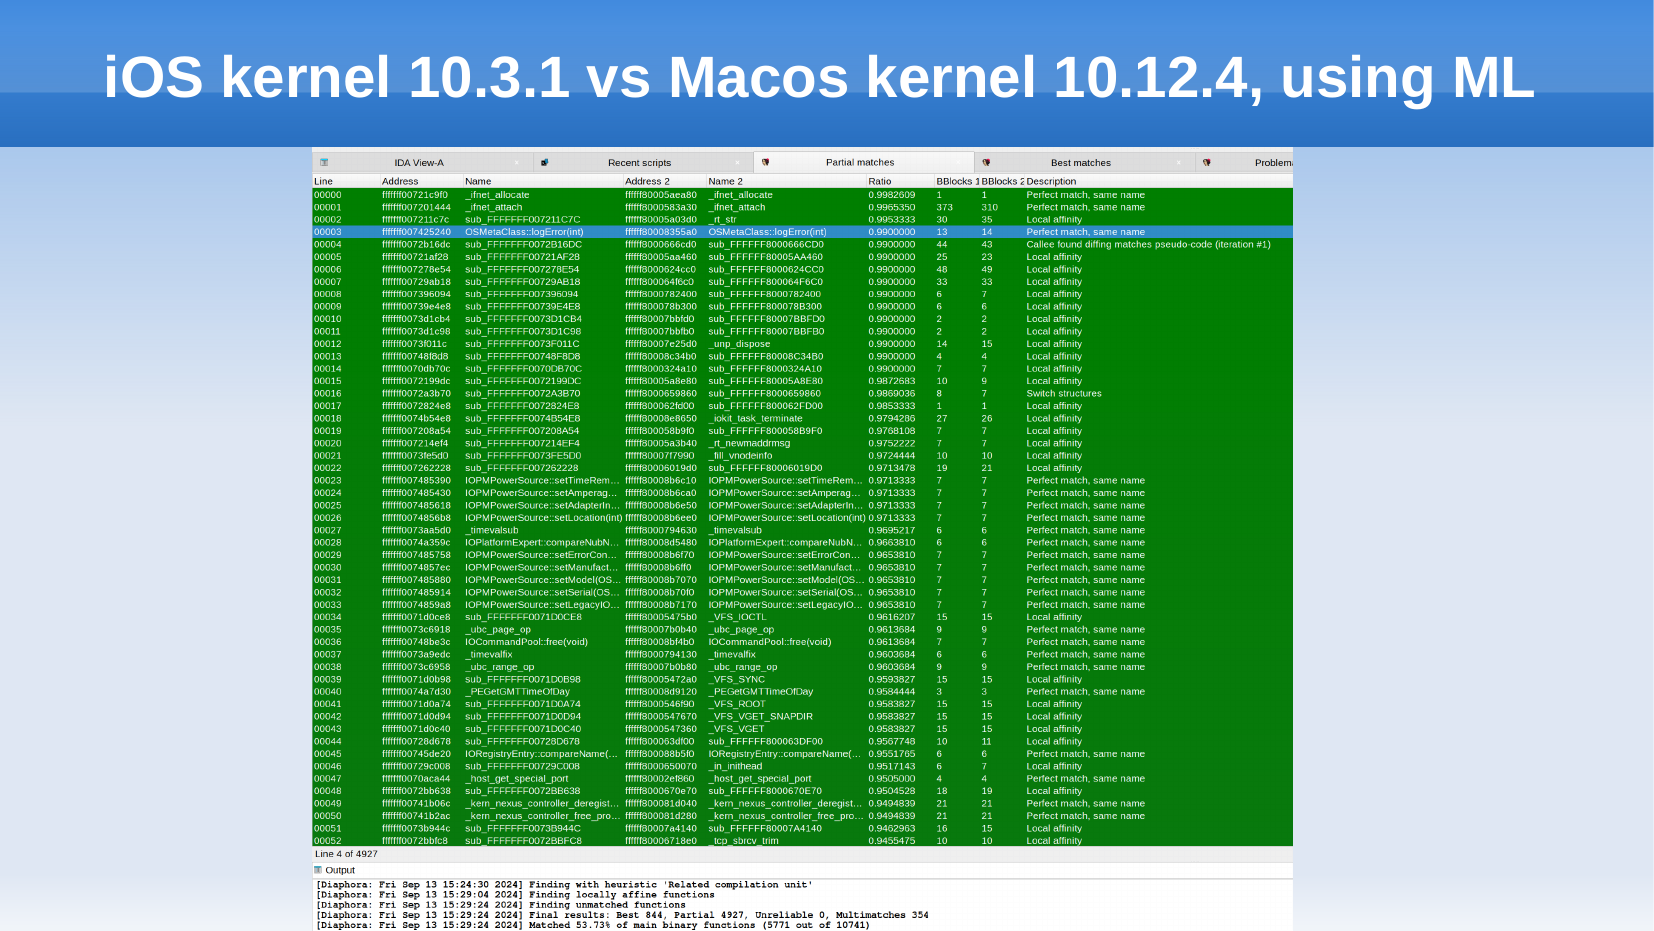

# iOS kernel 10.3.1 vs Macos kernel 10.12.4, using ML